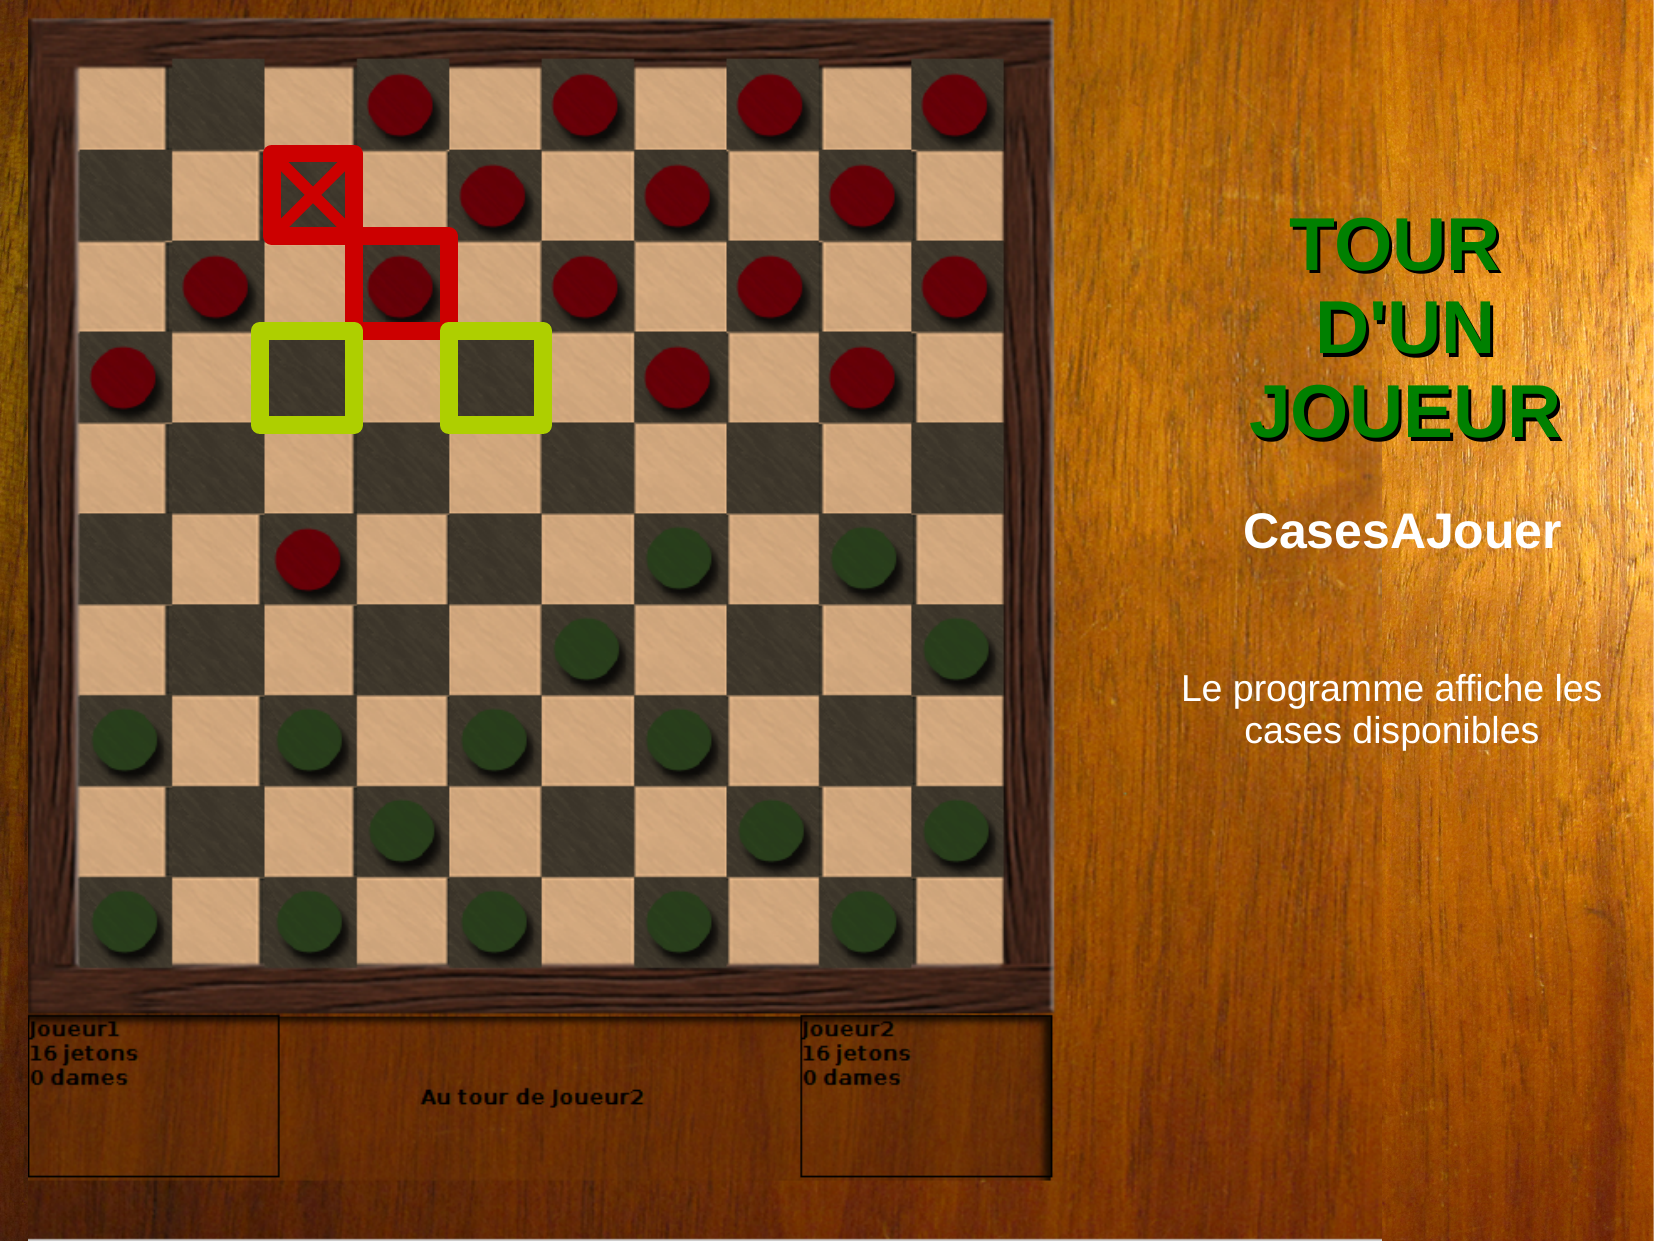

# TOUR D'UN JOUEUR
CasesAJouer
Le programme affiche les
cases disponibles